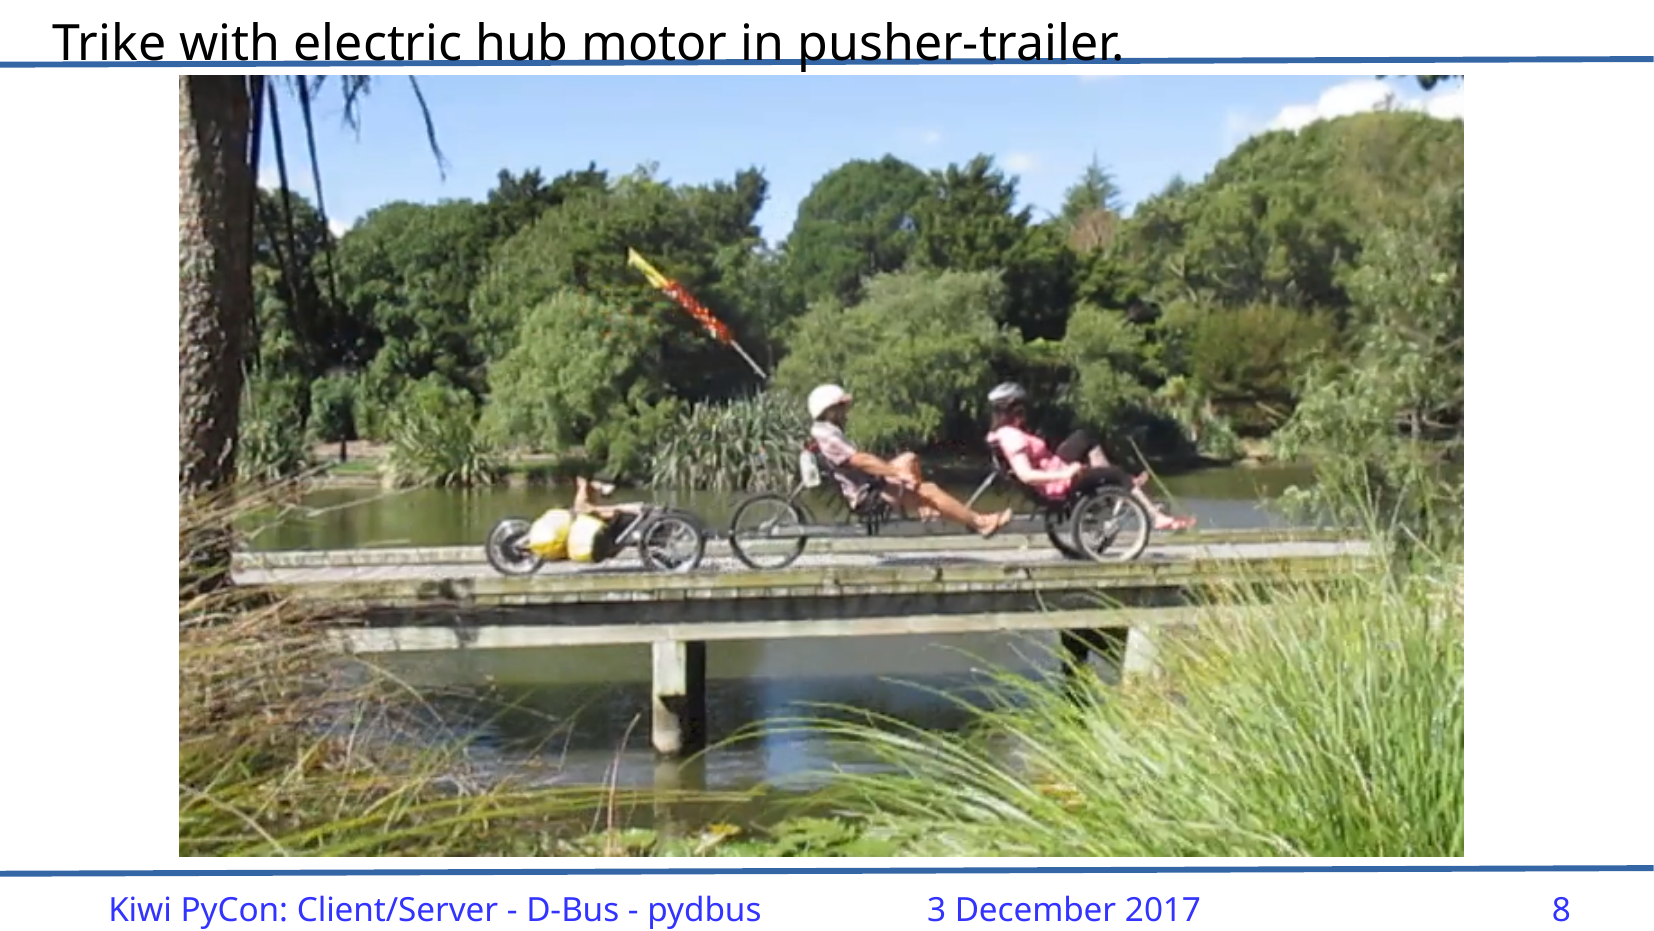

Trike with electric hub motor in pusher-trailer.
Kiwi PyCon: Client/Server - D-Bus - pydbus
3 December 2017
8